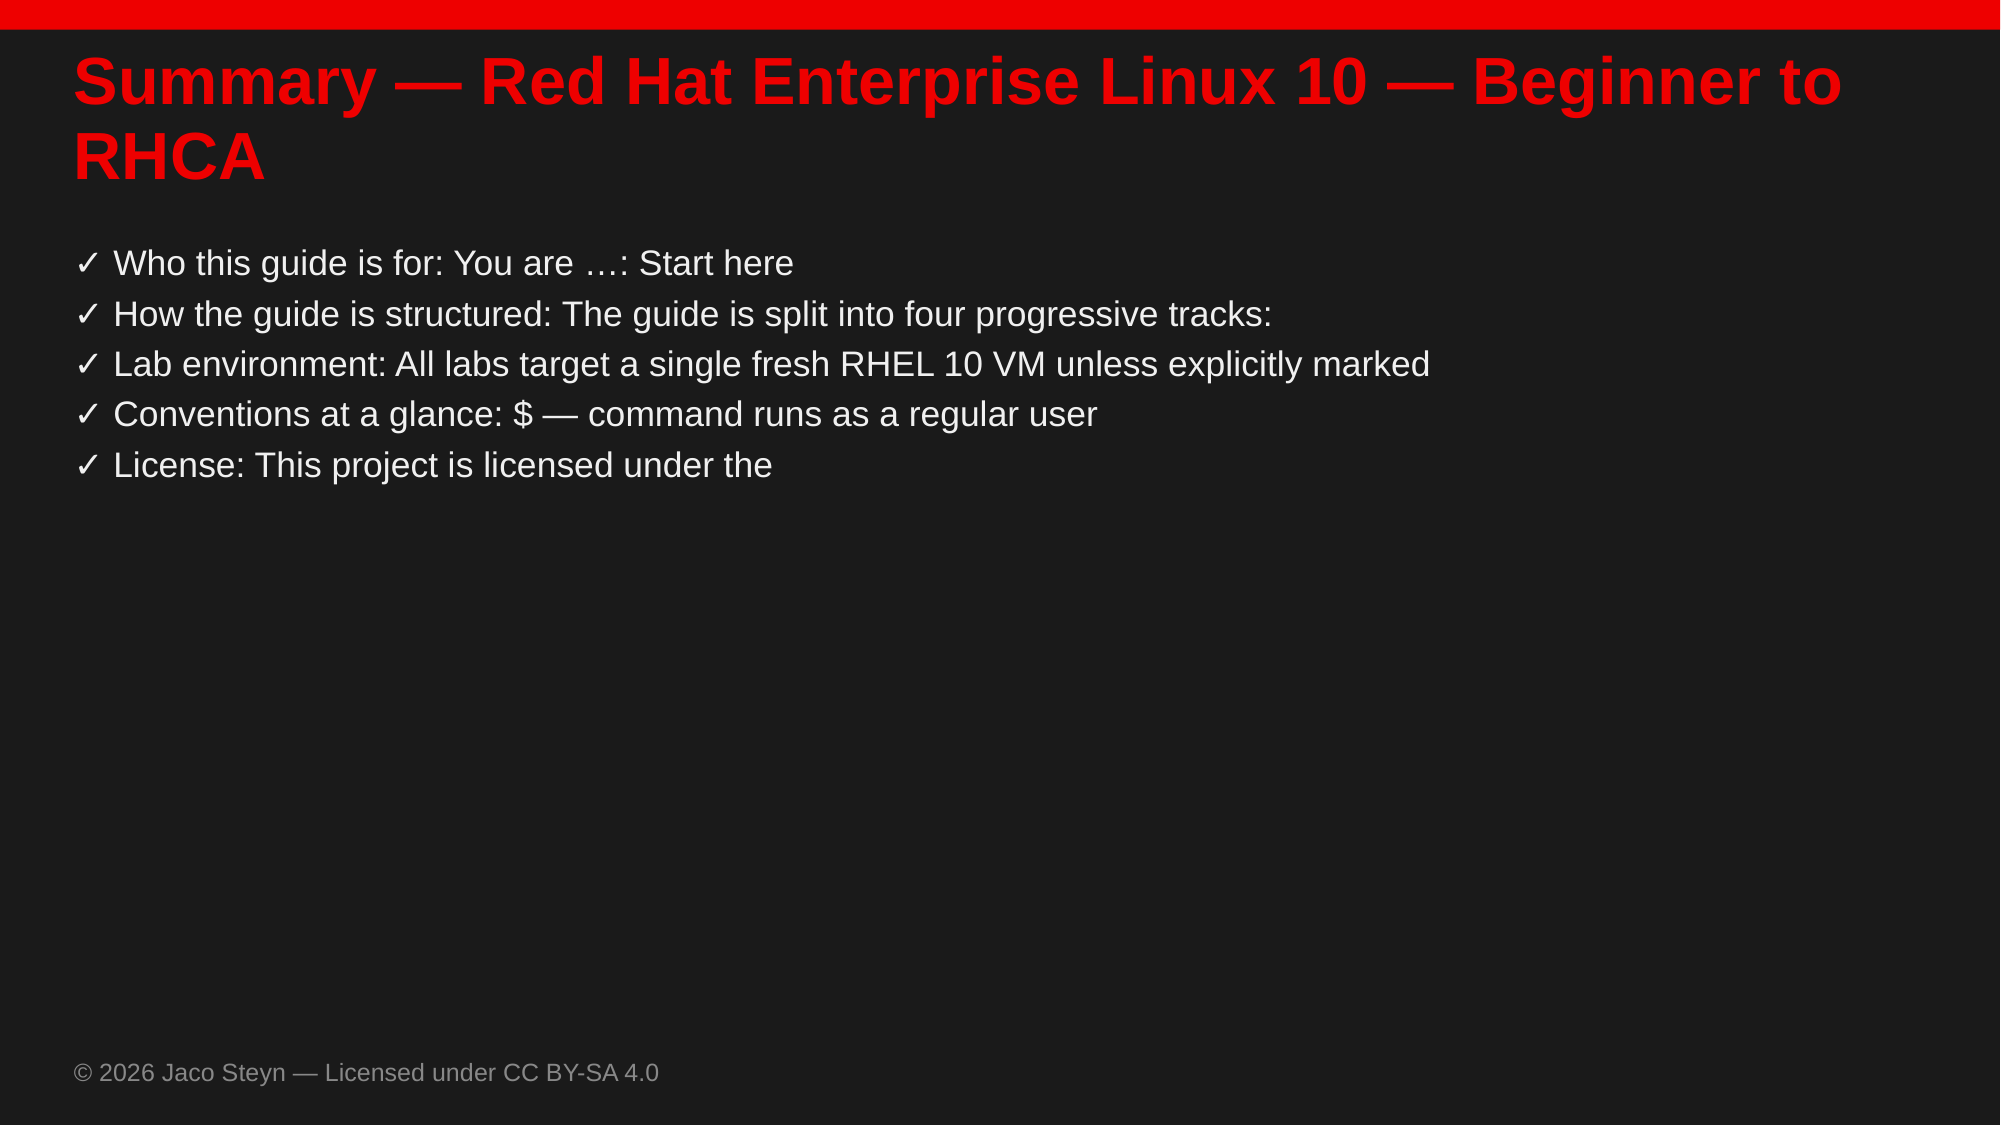

Summary — Red Hat Enterprise Linux 10 — Beginner to RHCA
✓ Who this guide is for: You are …: Start here
✓ How the guide is structured: The guide is split into four progressive tracks:
✓ Lab environment: All labs target a single fresh RHEL 10 VM unless explicitly marked
✓ Conventions at a glance: $ — command runs as a regular user
✓ License: This project is licensed under the
© 2026 Jaco Steyn — Licensed under CC BY-SA 4.0